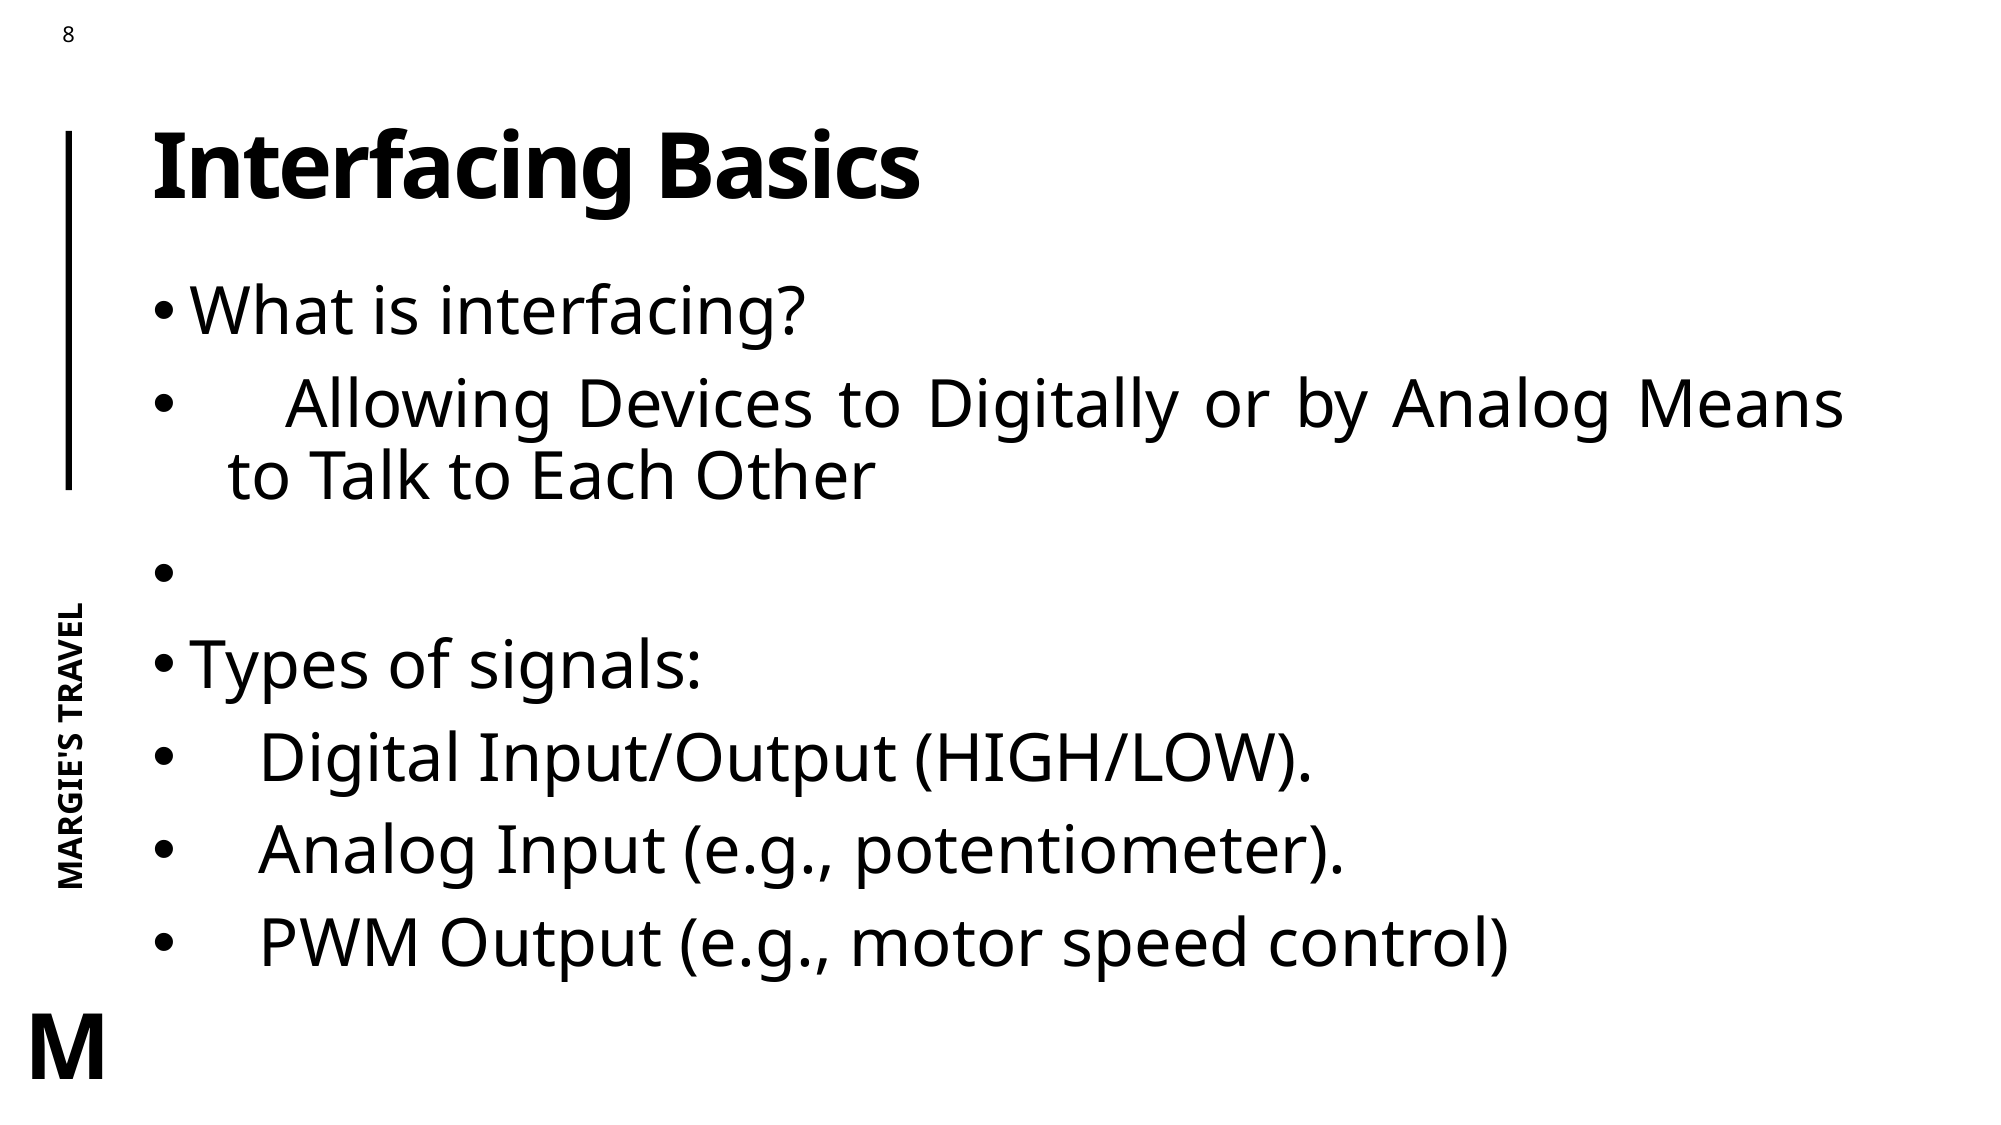

# Interfacing Basics
What is interfacing?
 Allowing Devices to Digitally or by Analog Means to Talk to Each Other
Types of signals:
 Digital Input/Output (HIGH/LOW).
 Analog Input (e.g., potentiometer).
 PWM Output (e.g., motor speed control)